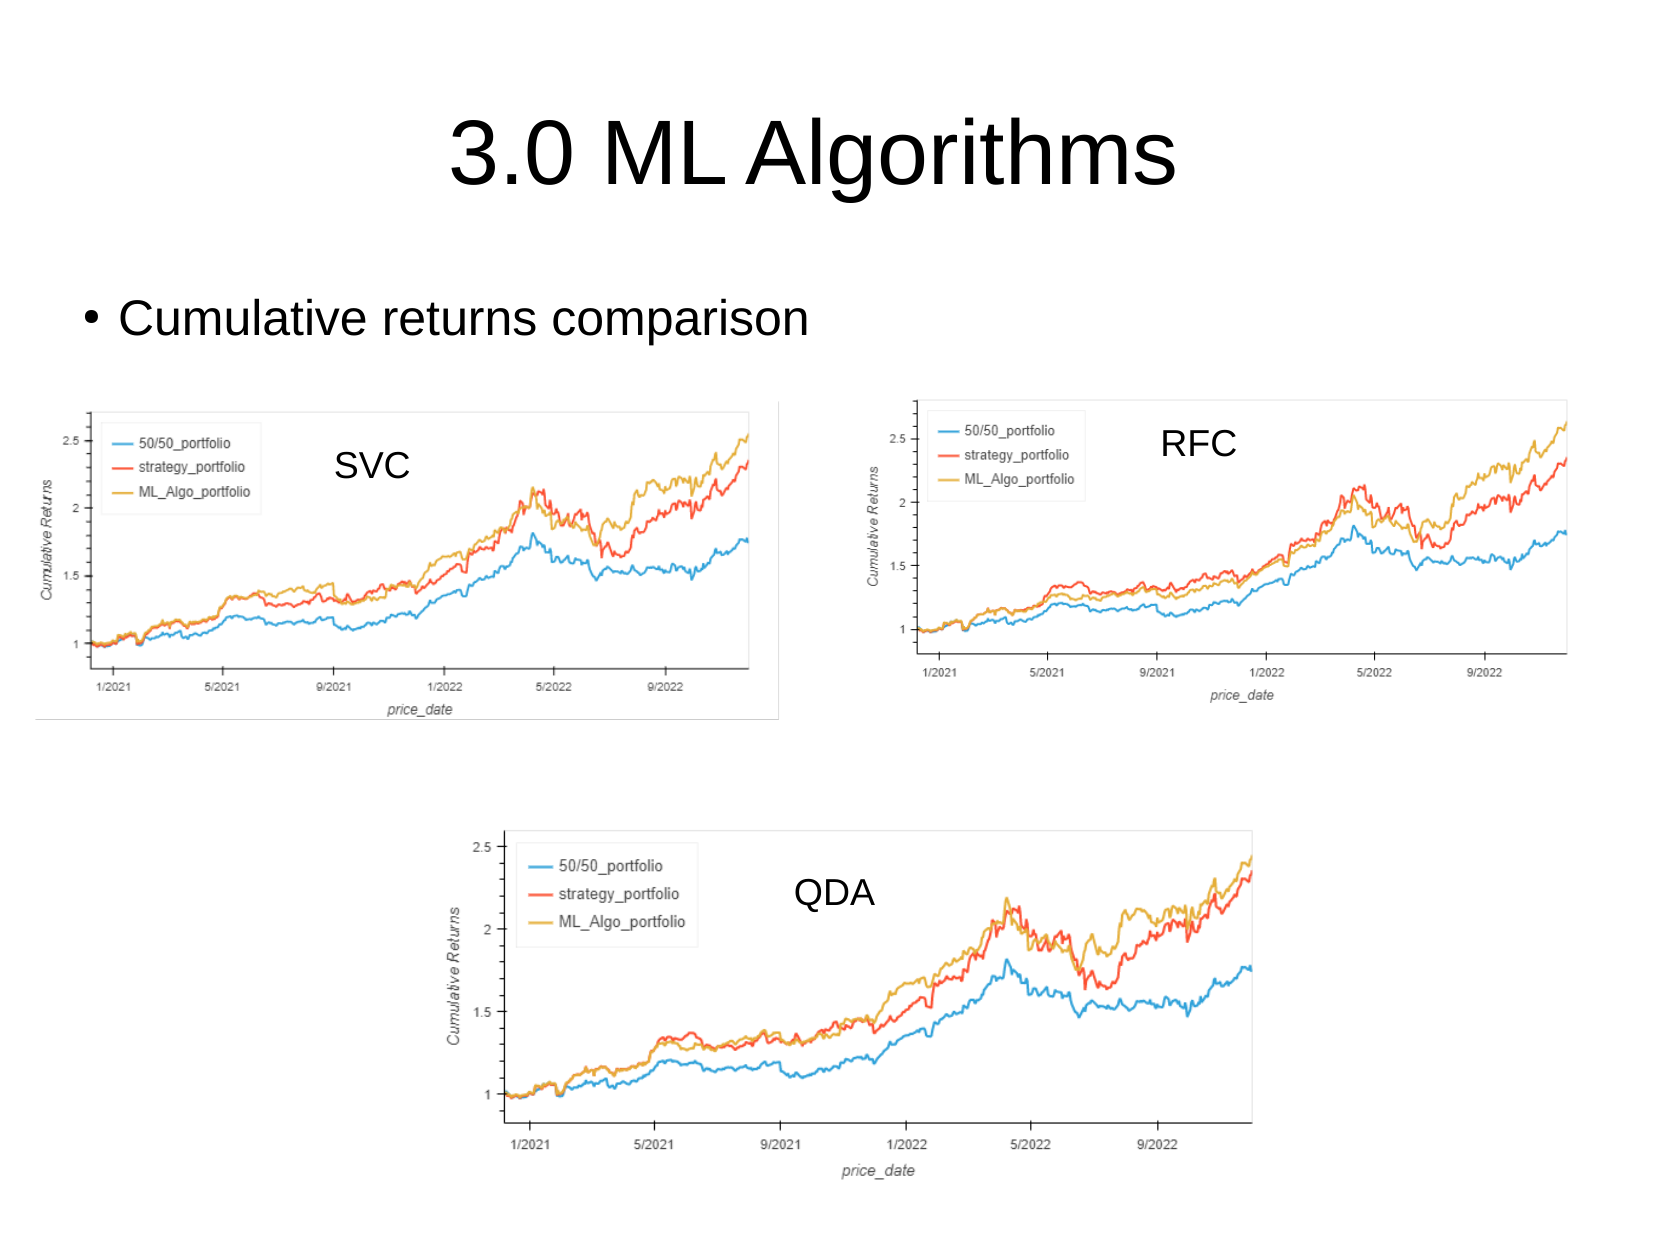

# 3.0 ML Algorithms
Cumulative returns comparison
RFC
SVC
QDA